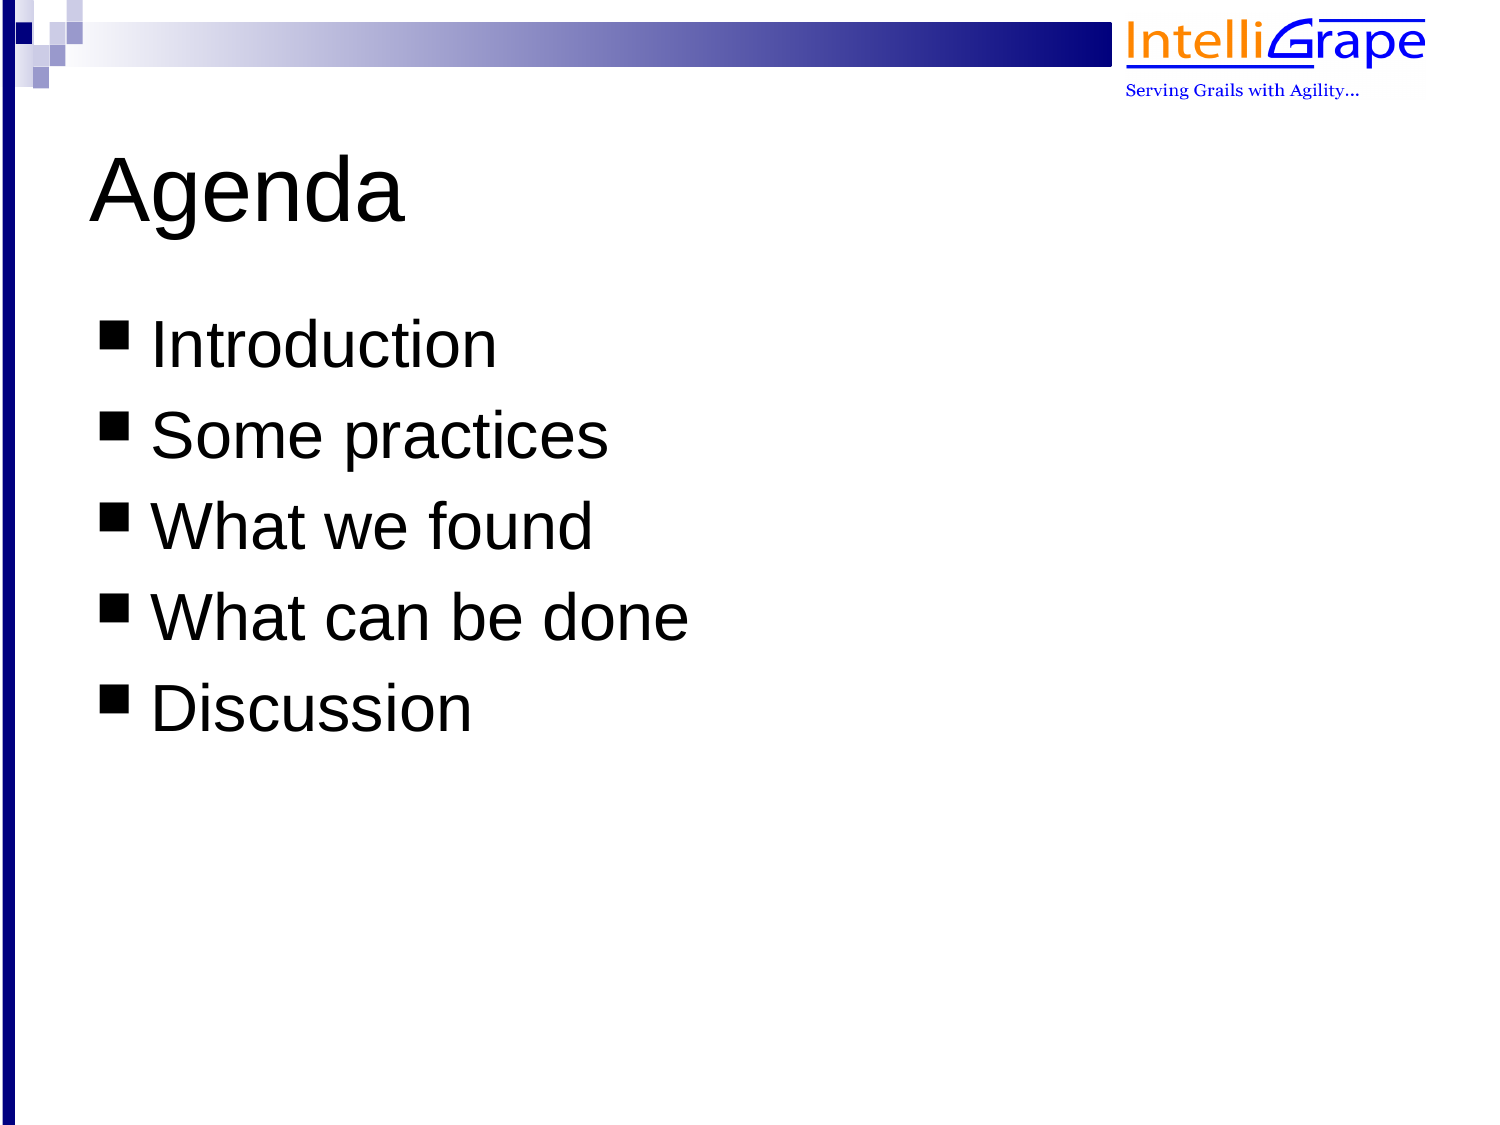

Agenda
Introduction
Some practices
What we found
What can be done
Discussion